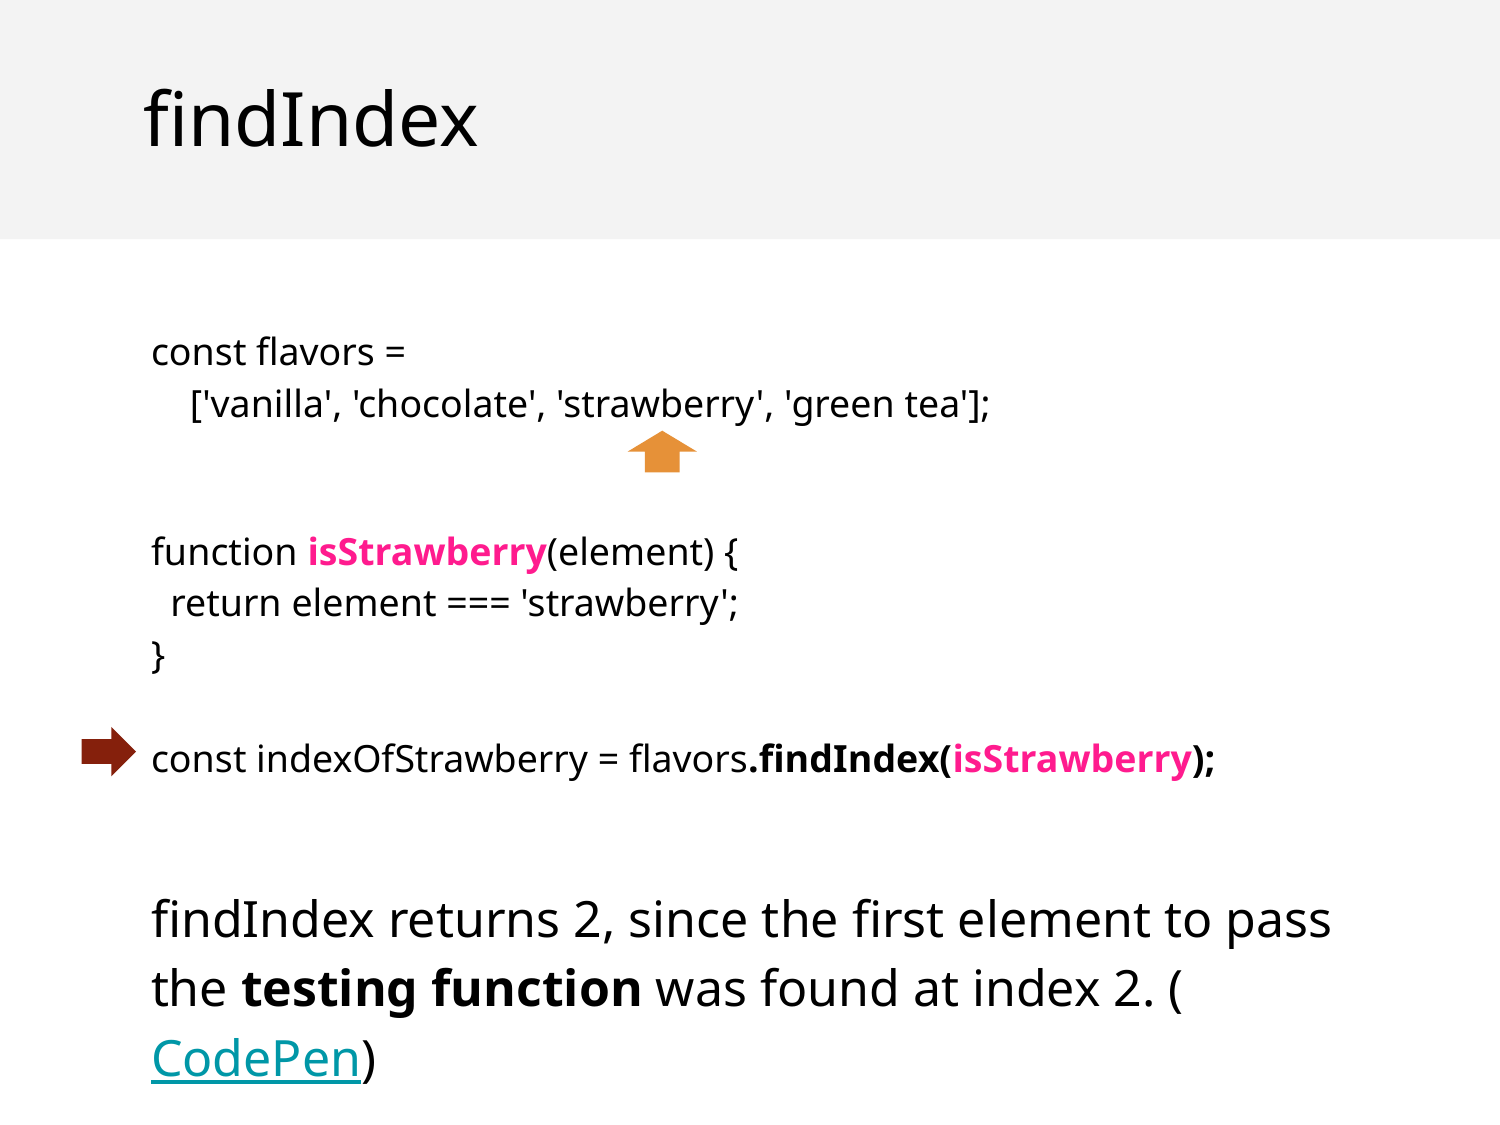

# findIndex
const flavors =
 ['vanilla', 'chocolate', 'strawberry', 'green tea'];
function isStrawberry(element) {
 return element === 'strawberry';
}
const indexOfStrawberry = flavors.findIndex(isStrawberry);
findIndex returns 2, since the first element to pass the testing function was found at index 2. (CodePen)